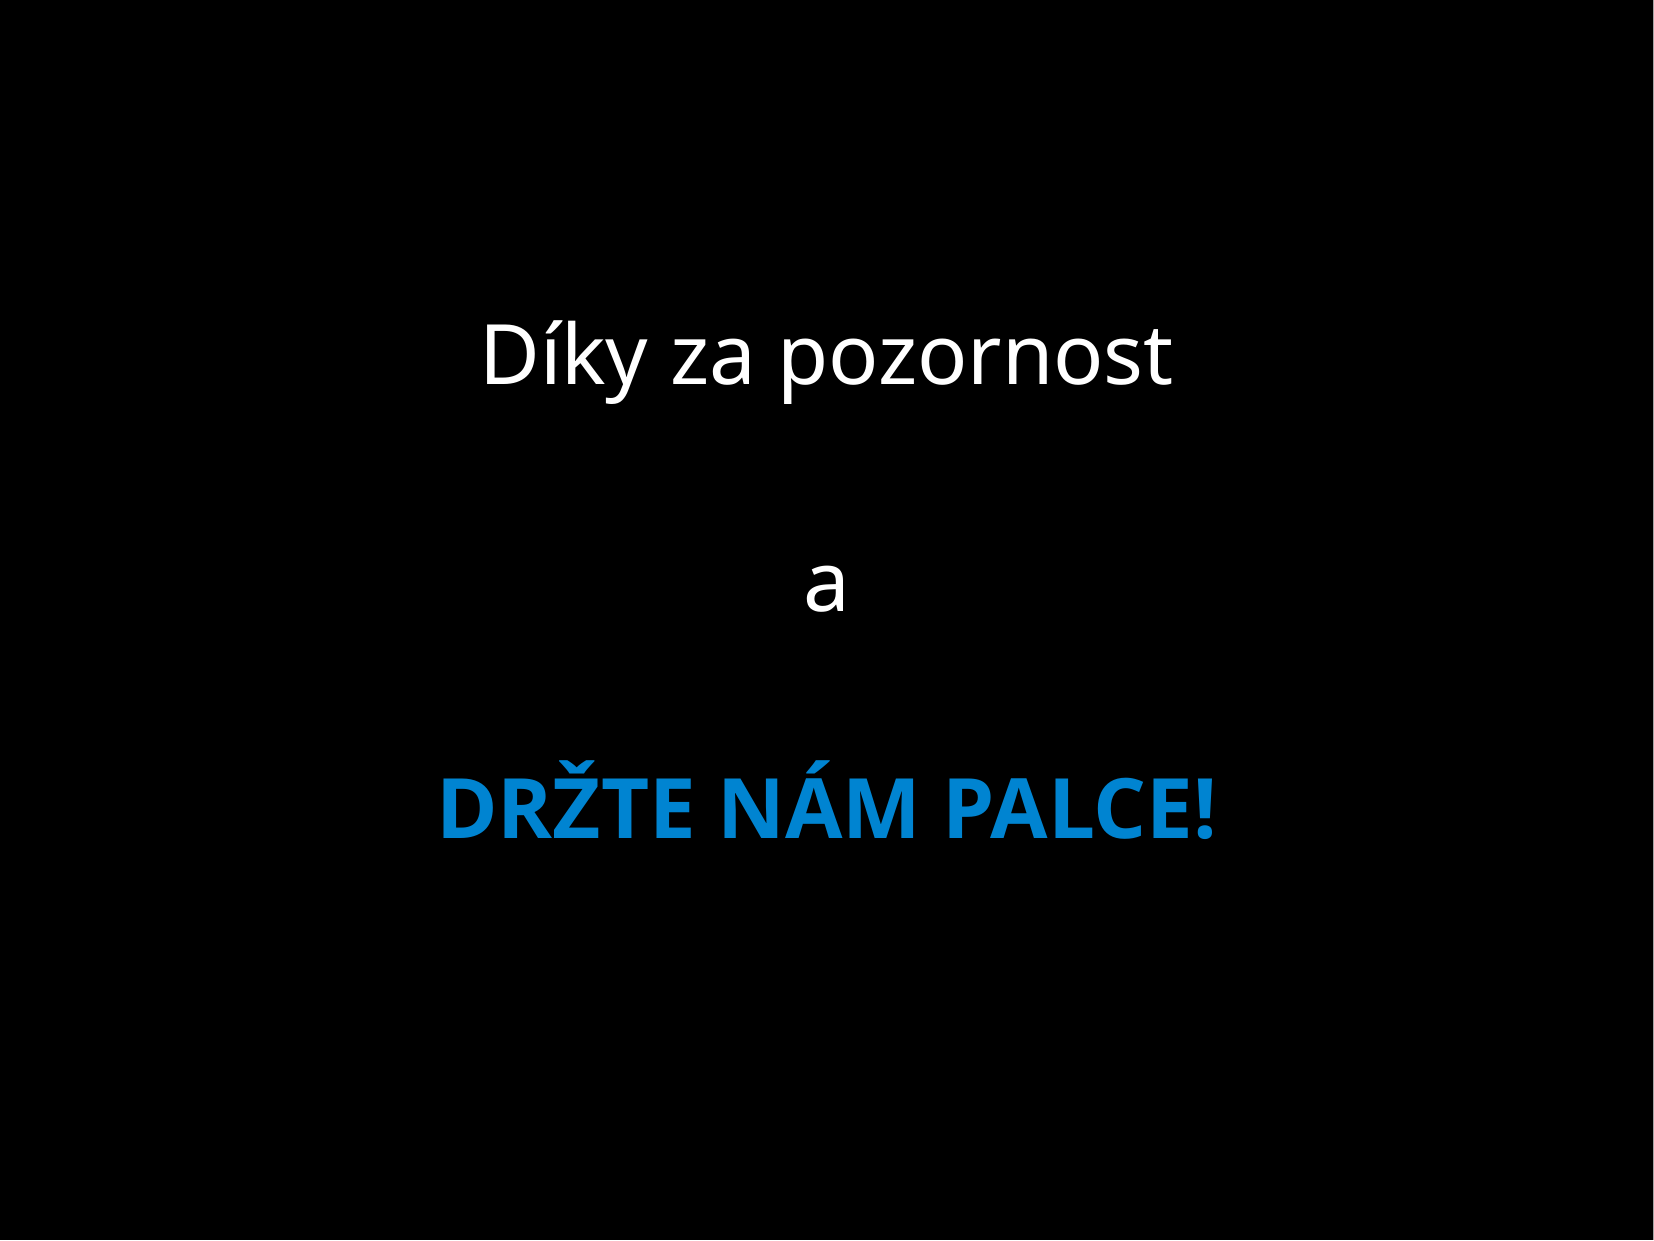

# Díky za pozornost
a
DRŽTE NÁM PALCE!